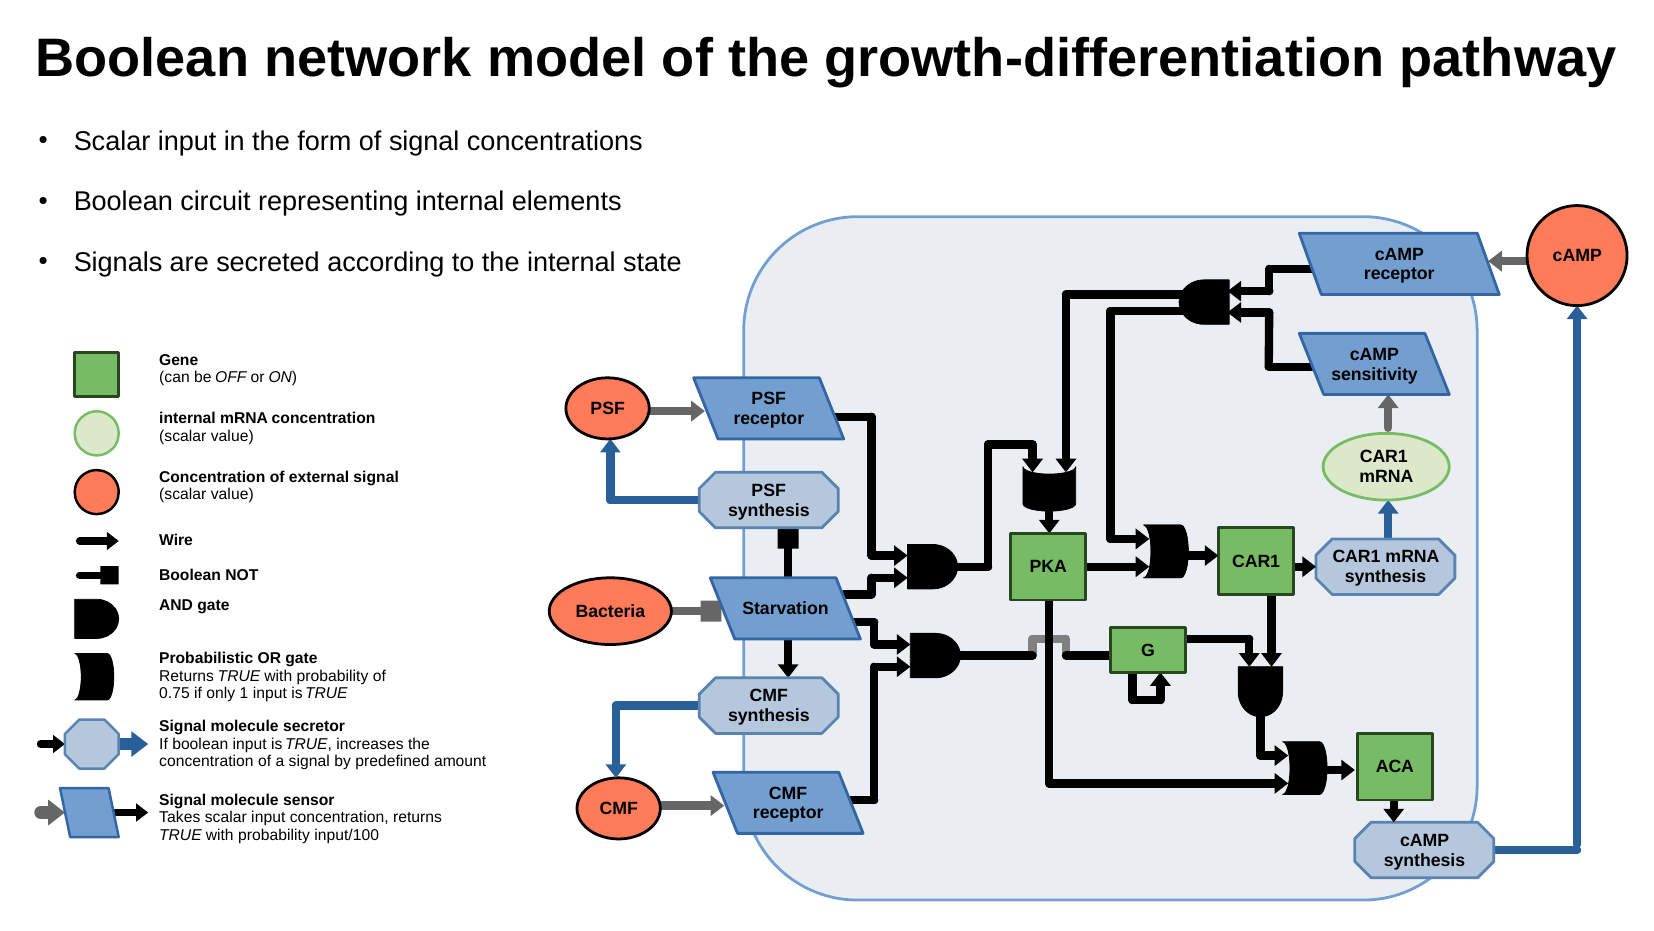

# Boolean network model of the growth-differentiation pathway
Scalar input in the form of signal concentrations
Boolean circuit representing internal elements
Signals are secreted according to the internal state